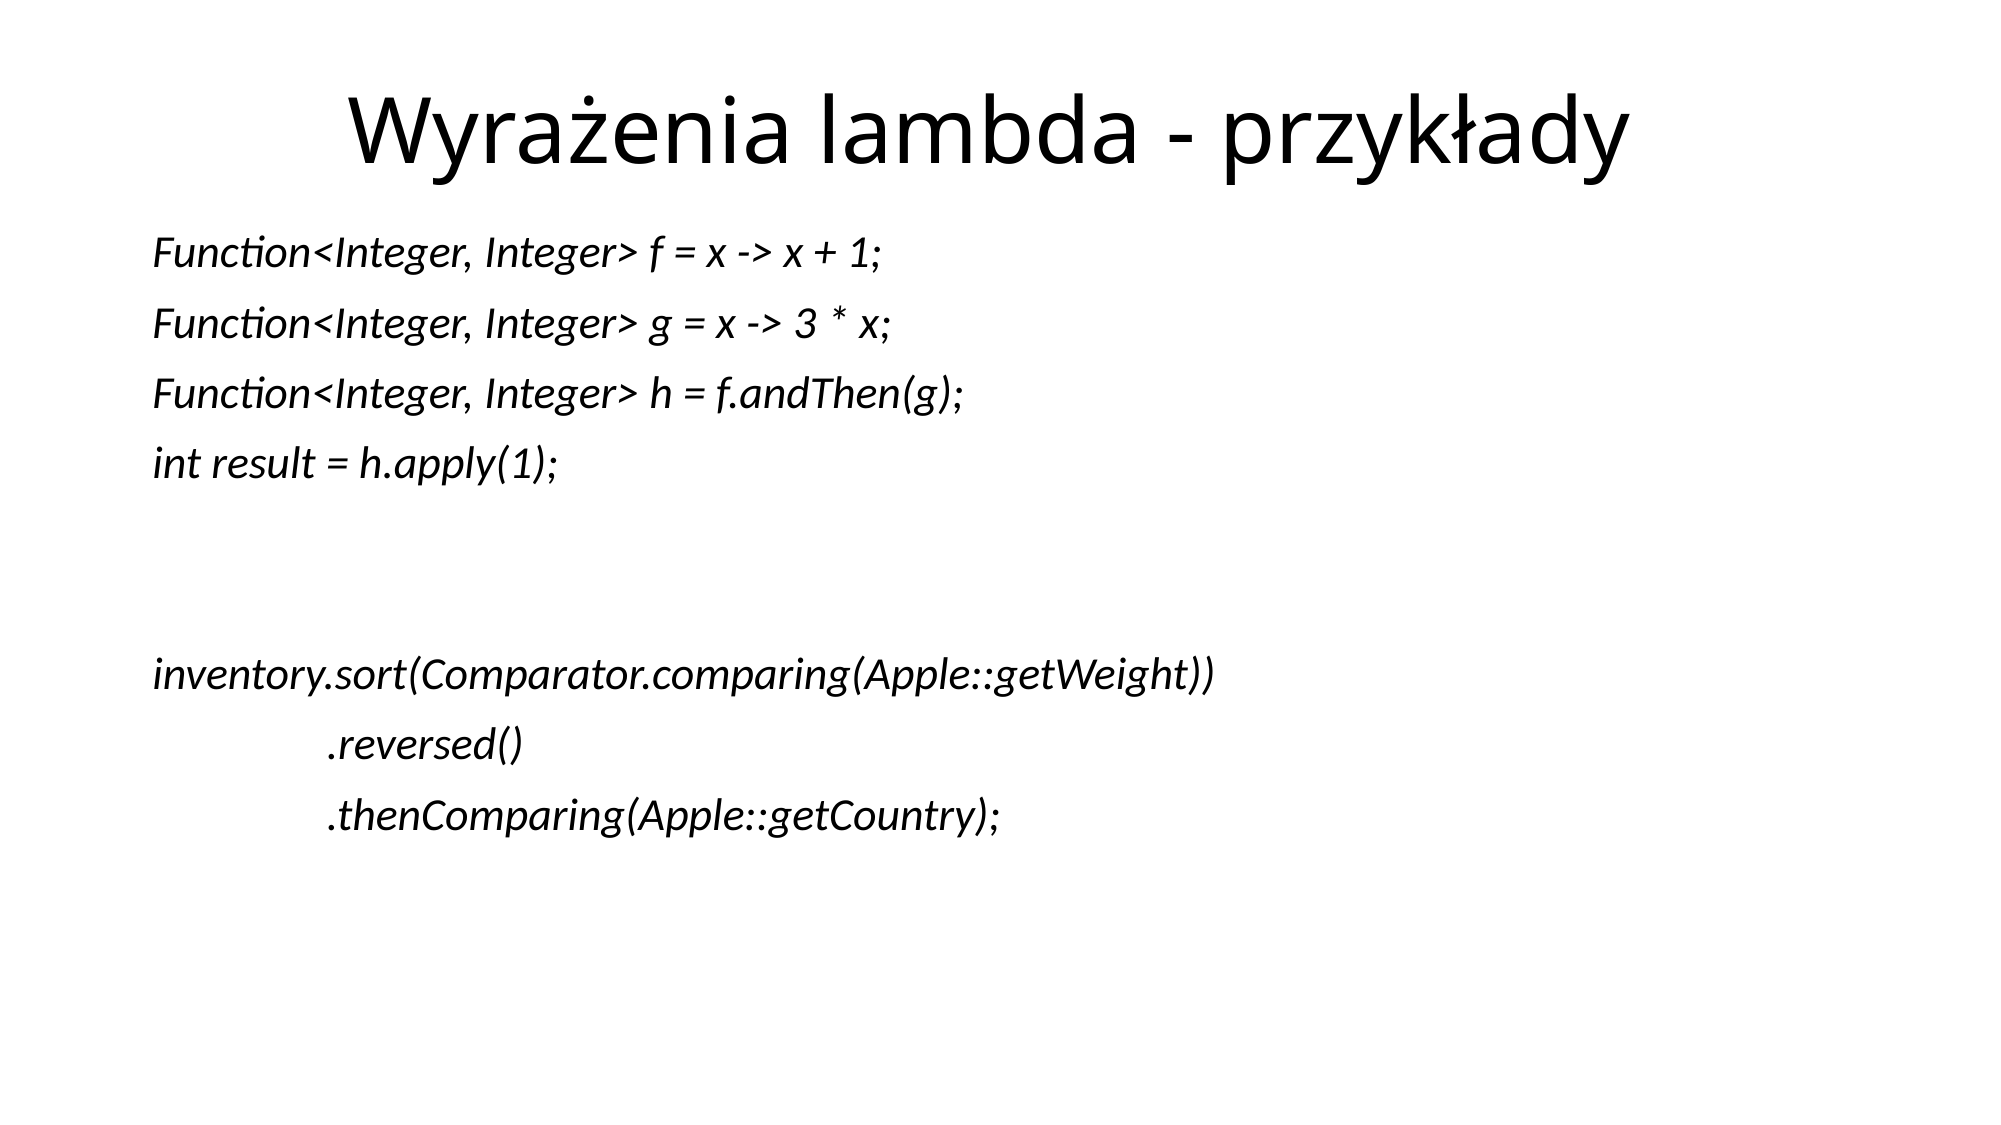

# Wyrażenia lambda - przykłady
Function<Integer, Integer> f = x -> x + 1;
Function<Integer, Integer> g = x -> 3 * x;
Function<Integer, Integer> h = f.andThen(g);
int result = h.apply(1);
inventory.sort(Comparator.comparing(Apple::getWeight))
 .reversed()
 .thenComparing(Apple::getCountry);